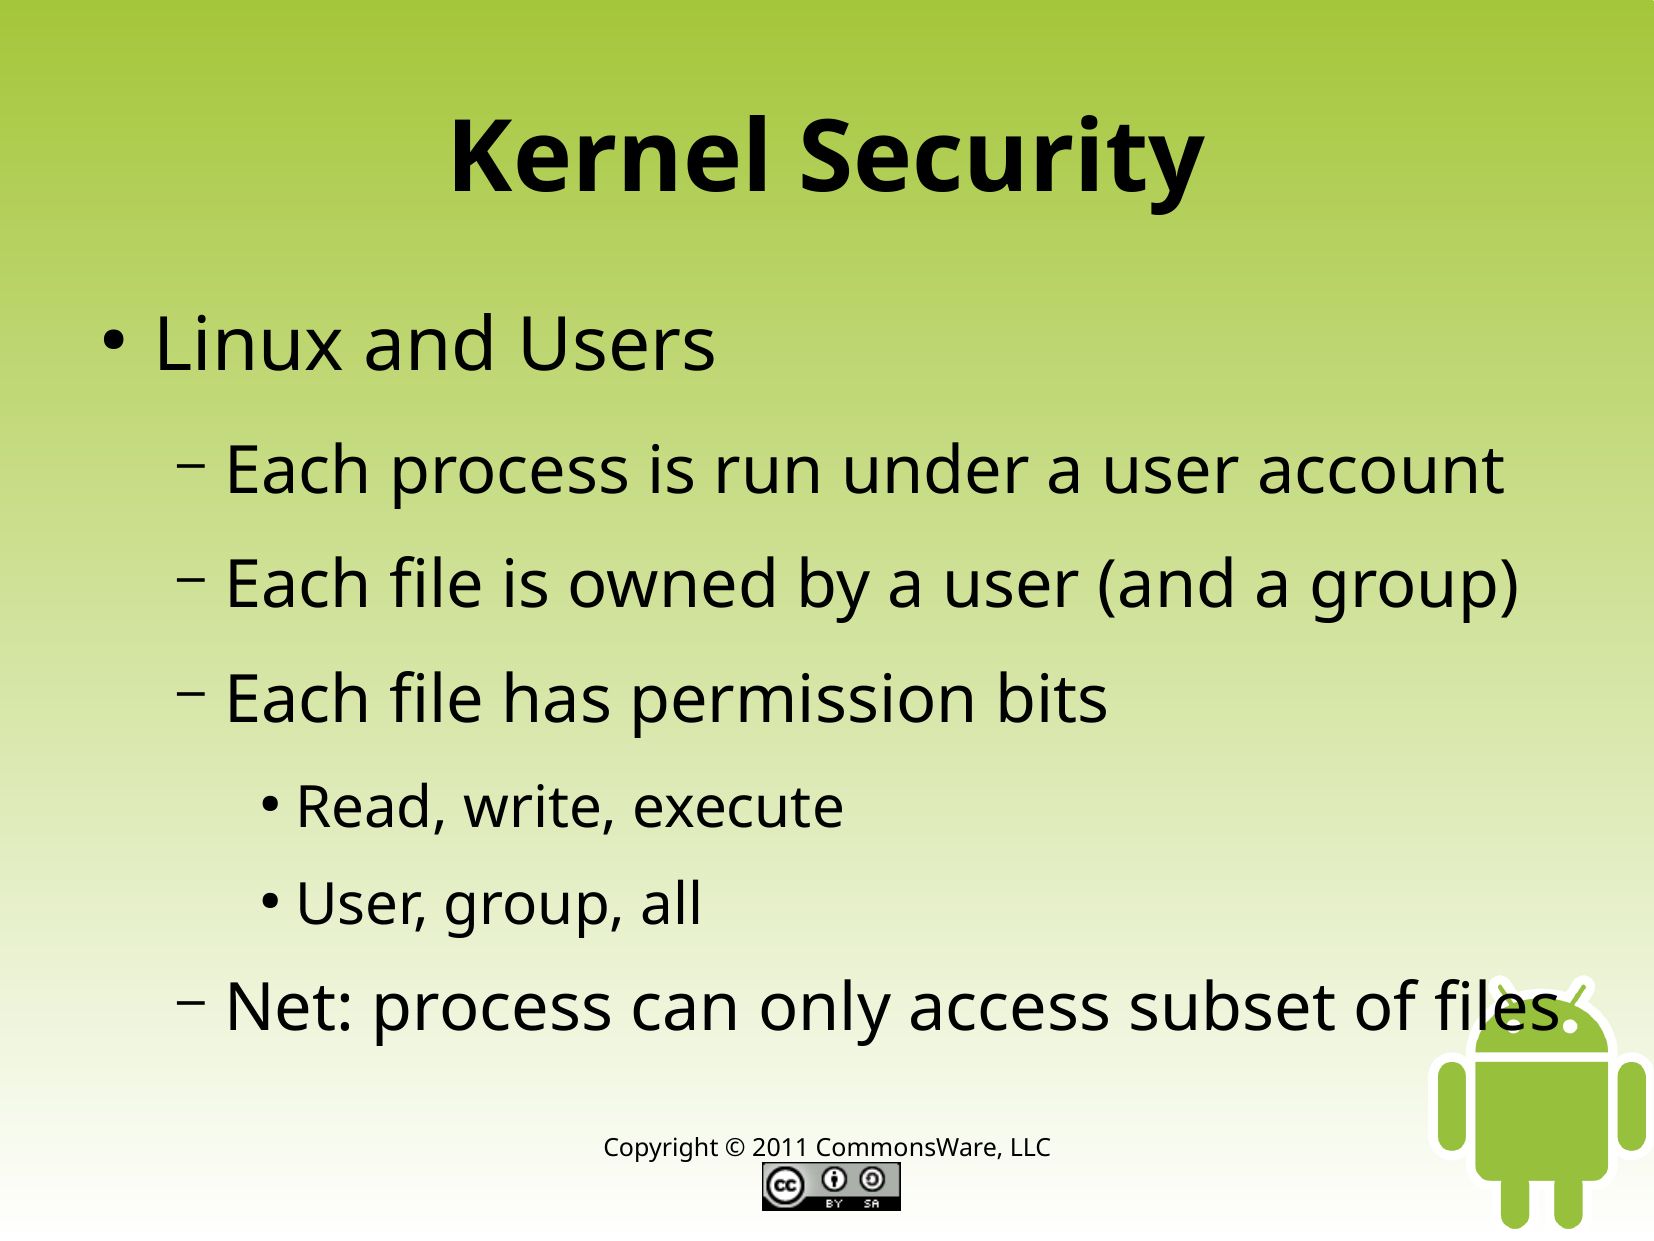

# Kernel Security
Linux and Users
Each process is run under a user account
Each file is owned by a user (and a group)
Each file has permission bits
Read, write, execute
User, group, all
Net: process can only access subset of files